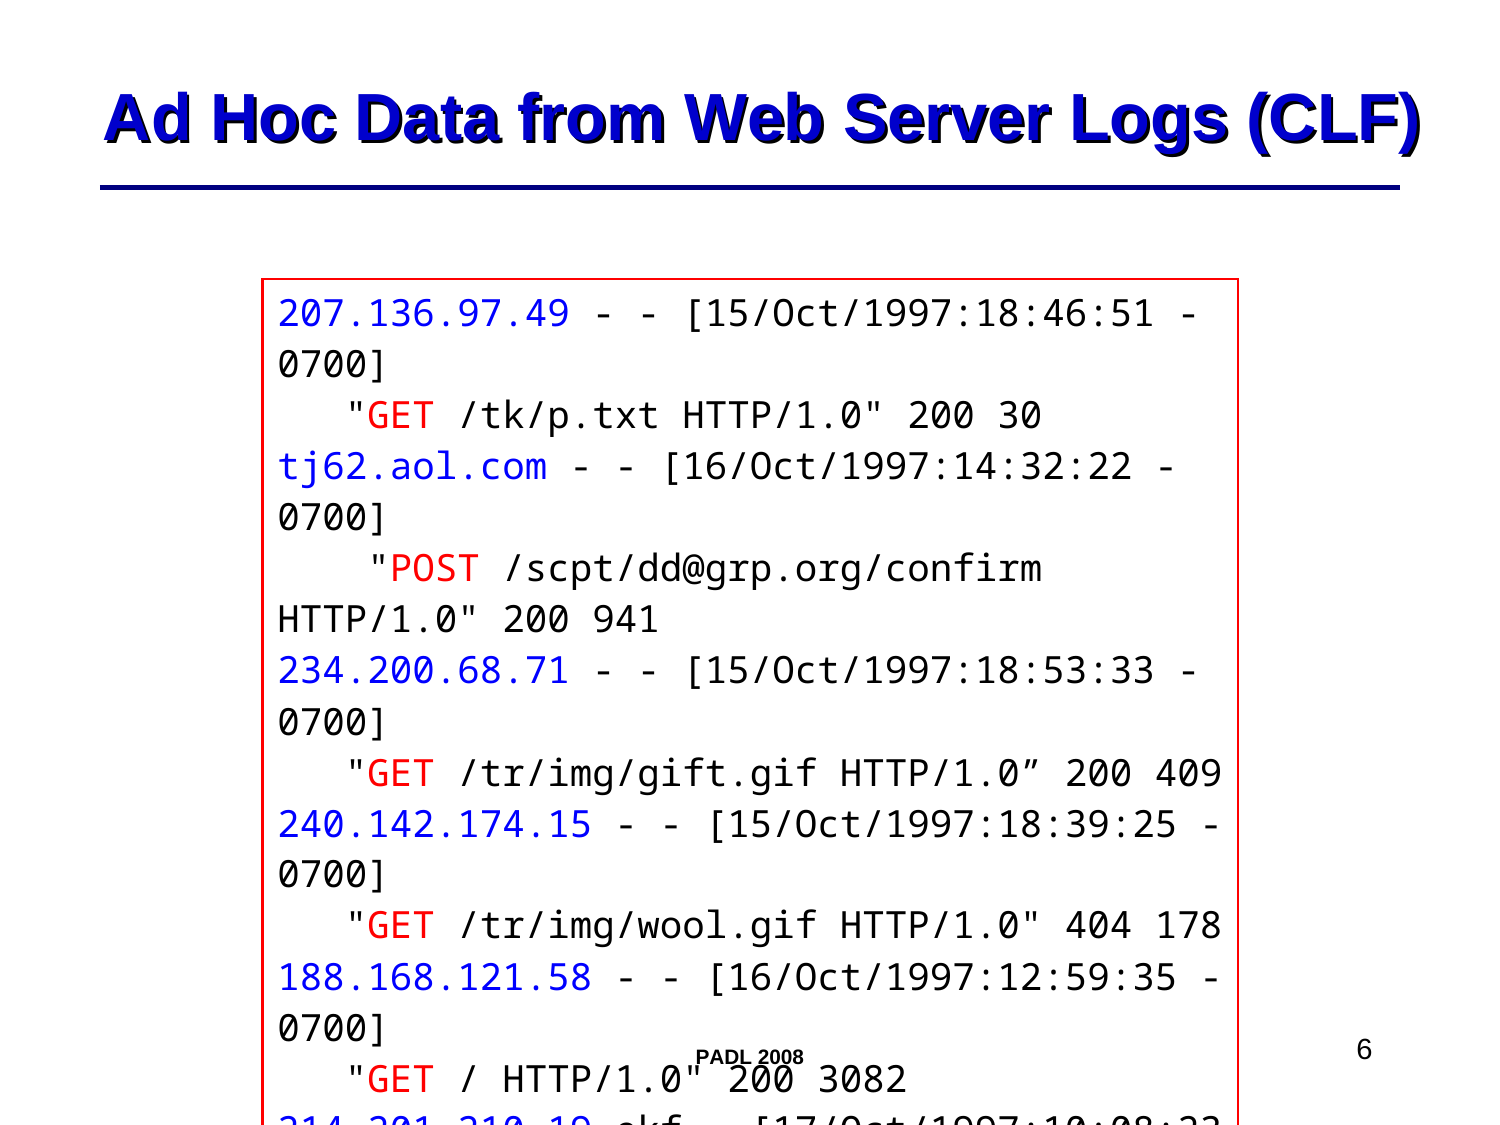

# Ad Hoc Data from Web Server Logs (CLF)
207.136.97.49 - - [15/Oct/1997:18:46:51 -0700]
 "GET /tk/p.txt HTTP/1.0" 200 30
tj62.aol.com - - [16/Oct/1997:14:32:22 -0700]
 "POST /scpt/dd@grp.org/confirm HTTP/1.0" 200 941
234.200.68.71 - - [15/Oct/1997:18:53:33 -0700]
 "GET /tr/img/gift.gif HTTP/1.0” 200 409
240.142.174.15 - - [15/Oct/1997:18:39:25 -0700]
 "GET /tr/img/wool.gif HTTP/1.0" 404 178
188.168.121.58 - - [16/Oct/1997:12:59:35 -0700]
 "GET / HTTP/1.0" 200 3082
214.201.210.19 ekf - [17/Oct/1997:10:08:23 -0700]
 "GET /img/new.gif HTTP/1.0" 304 -
6